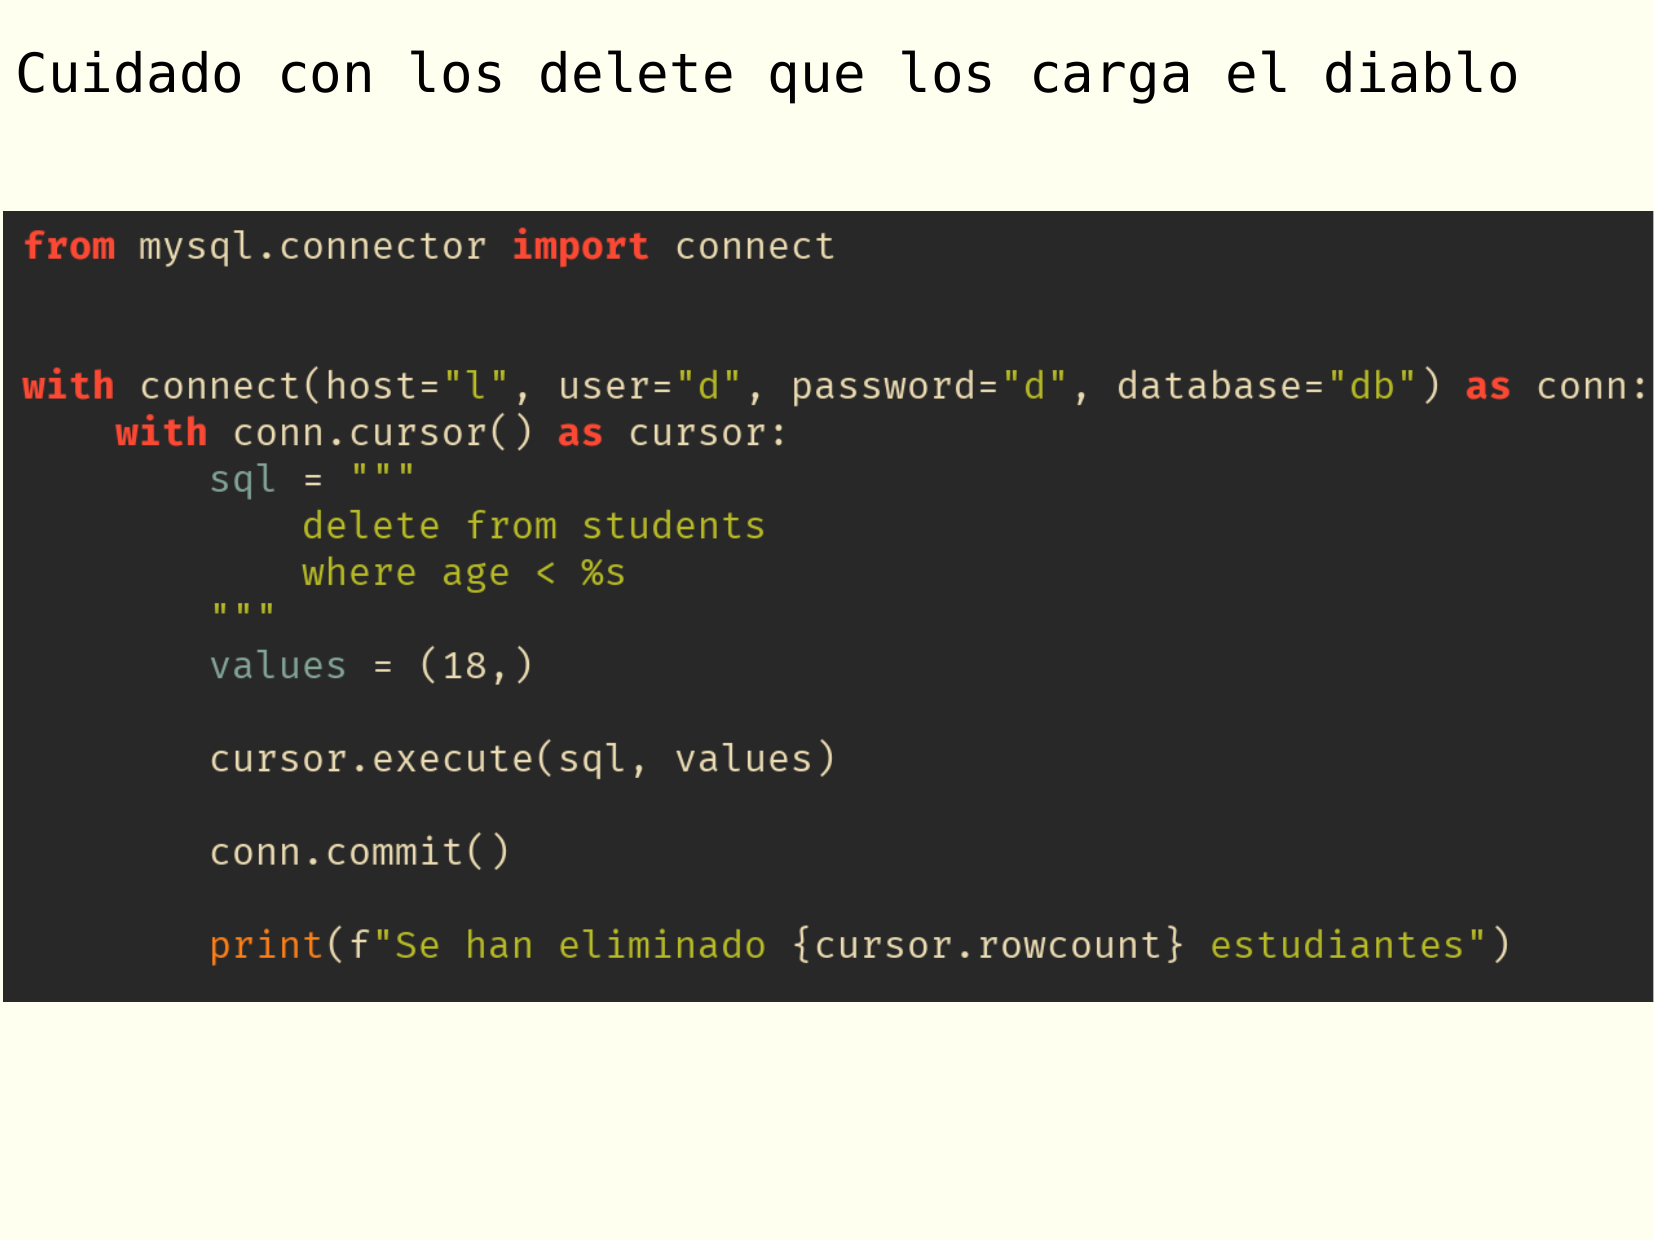

# Cuidado con los delete que los carga el diablo